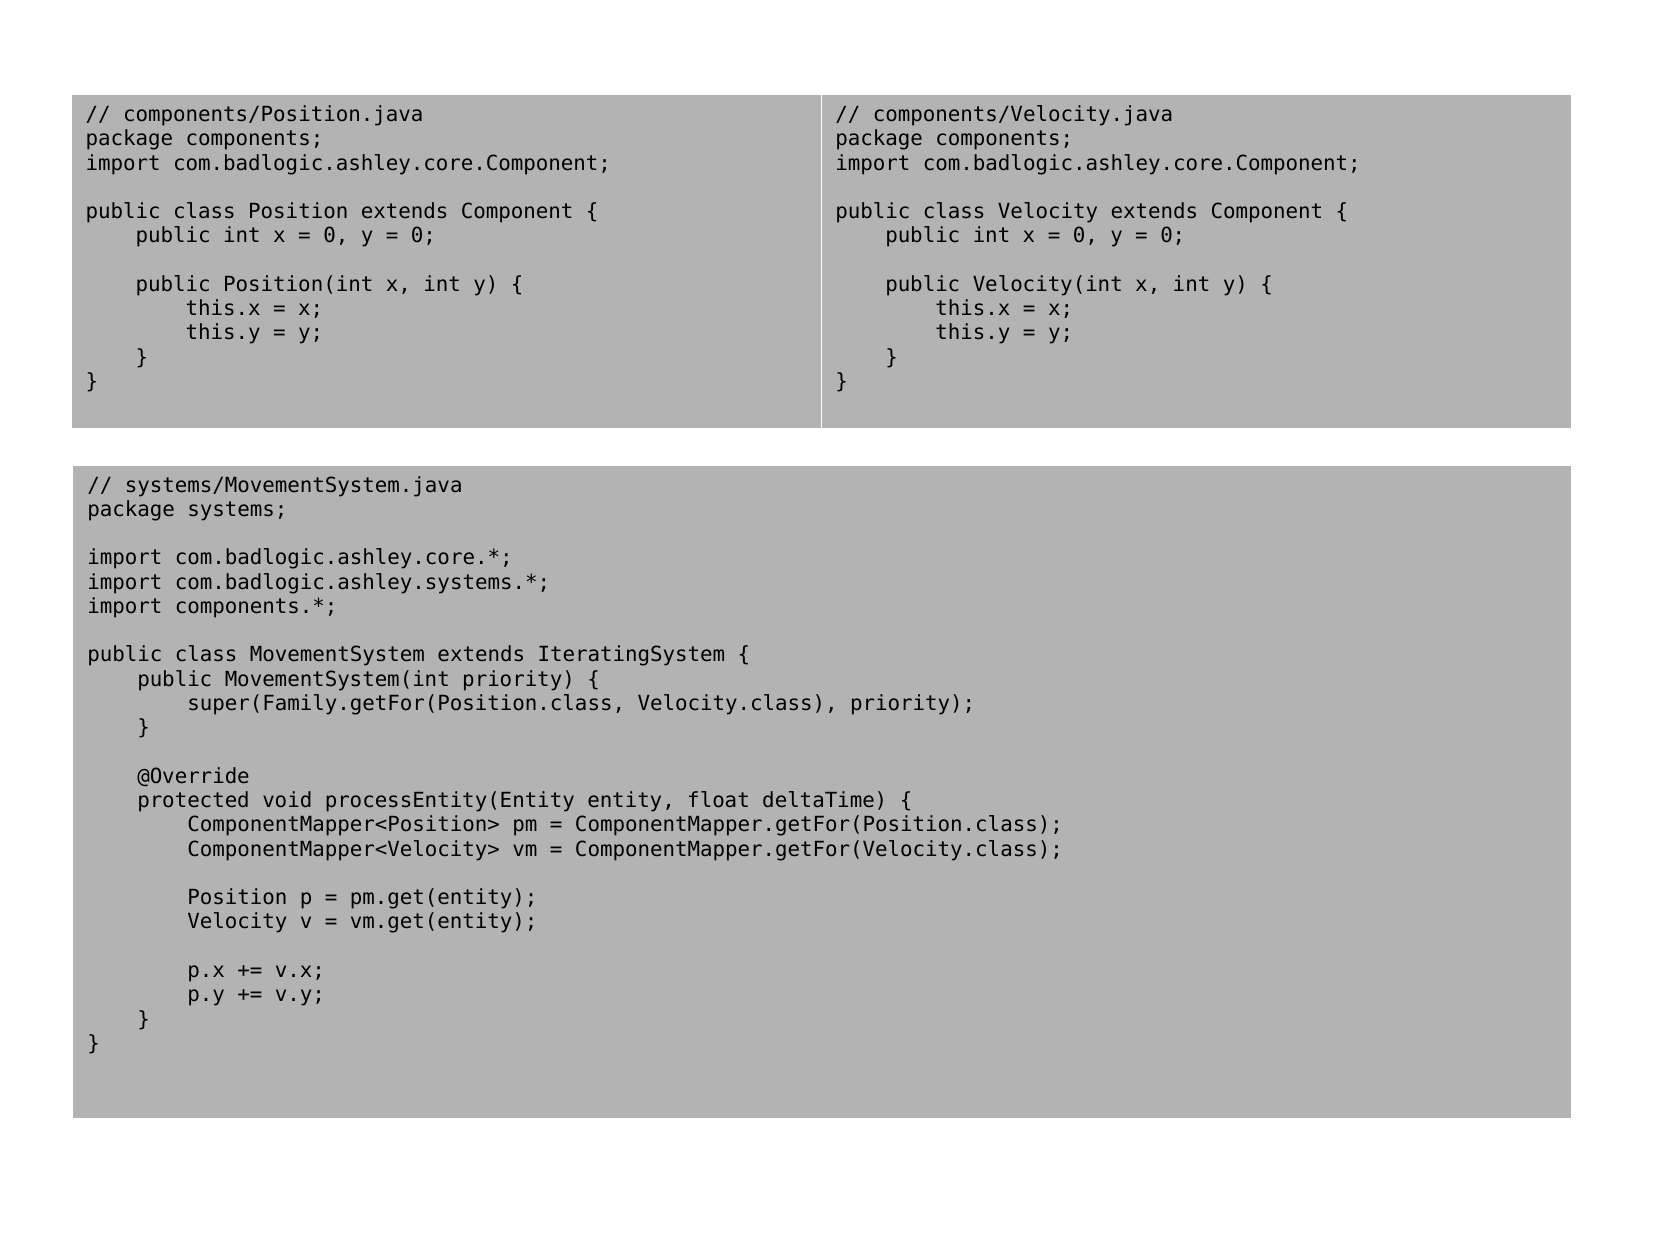

| // components/Position.java package components; import com.badlogic.ashley.core.Component; public class Position extends Component { public int x = 0, y = 0; public Position(int x, int y) { this.x = x; this.y = y; } } | // components/Velocity.java package components; import com.badlogic.ashley.core.Component; public class Velocity extends Component { public int x = 0, y = 0; public Velocity(int x, int y) { this.x = x; this.y = y; } } |
| --- | --- |
| // systems/MovementSystem.java package systems; import com.badlogic.ashley.core.\*; import com.badlogic.ashley.systems.\*; import components.\*; public class MovementSystem extends IteratingSystem { public MovementSystem(int priority) { super(Family.getFor(Position.class, Velocity.class), priority); } @Override protected void processEntity(Entity entity, float deltaTime) { ComponentMapper<Position> pm = ComponentMapper.getFor(Position.class); ComponentMapper<Velocity> vm = ComponentMapper.getFor(Velocity.class); Position p = pm.get(entity); Velocity v = vm.get(entity); p.x += v.x; p.y += v.y; } } |
| --- |